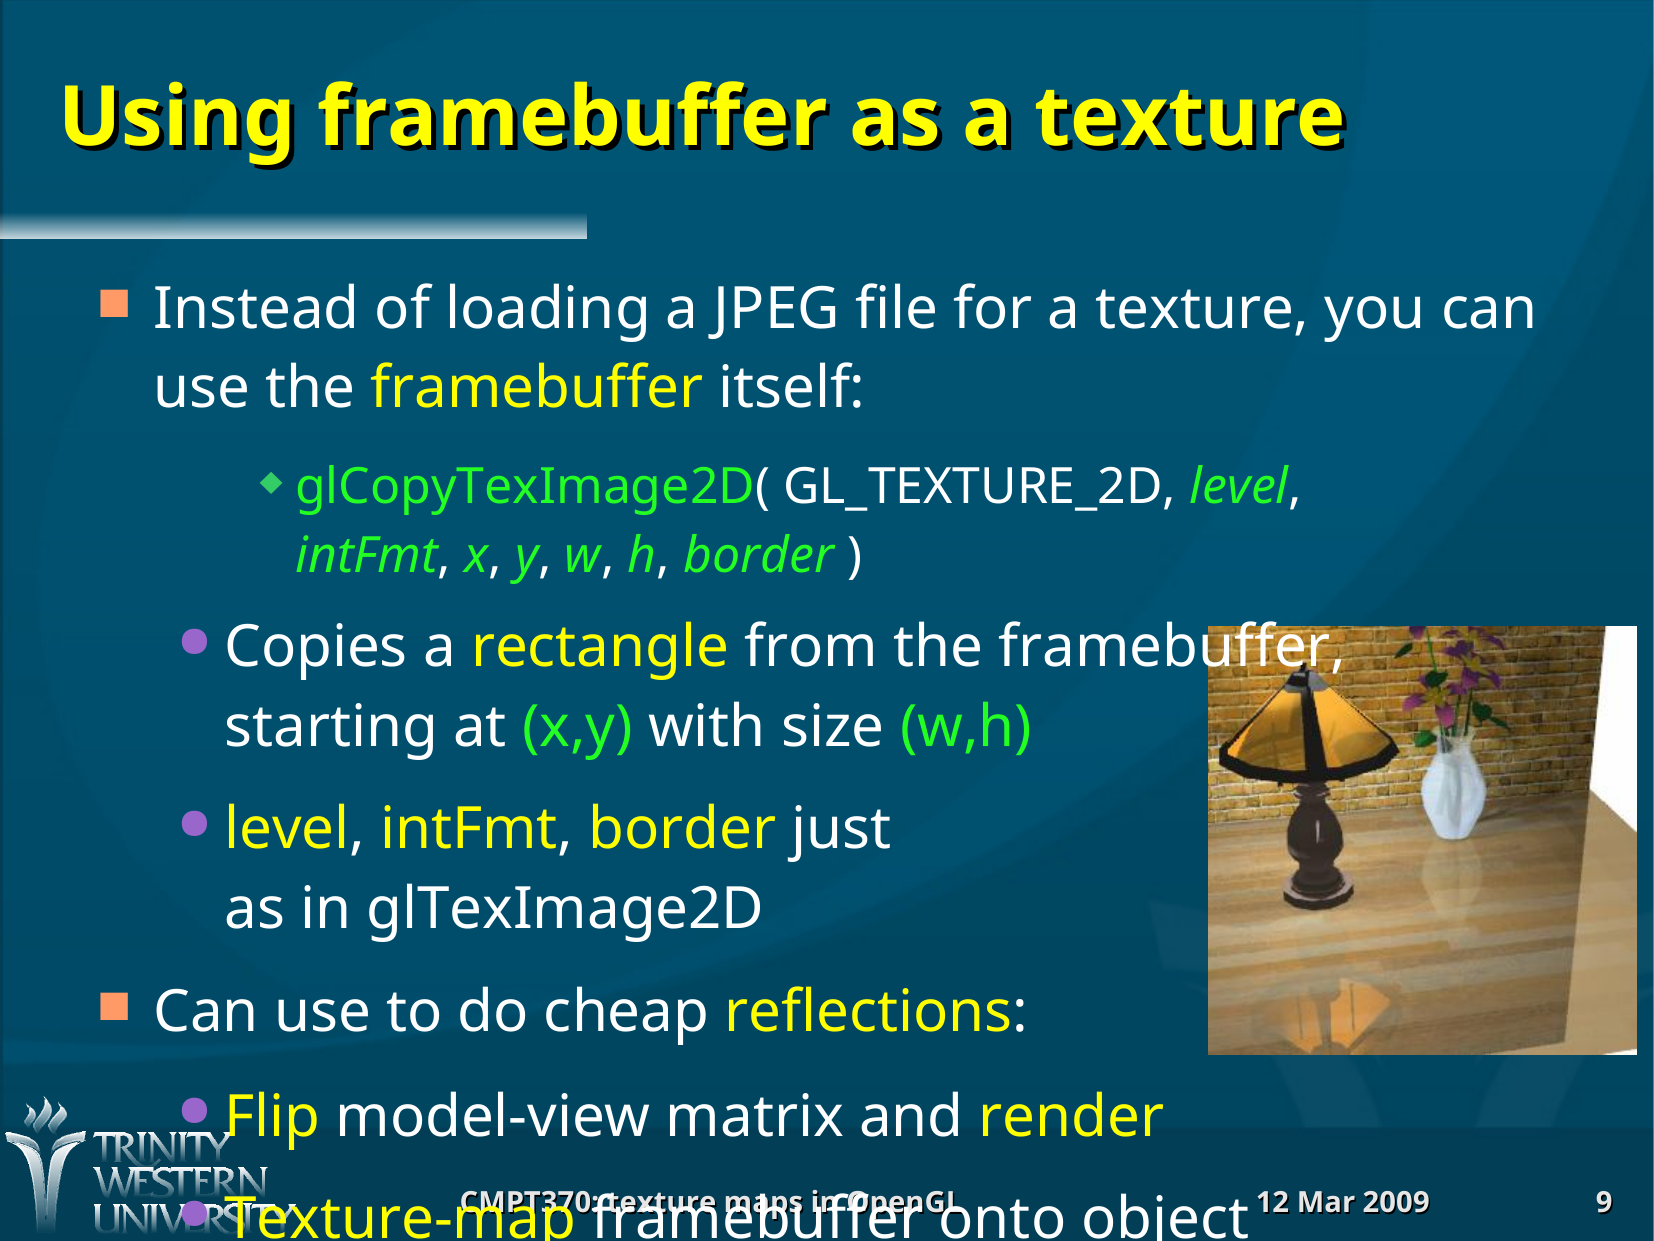

# Using framebuffer as a texture
Instead of loading a JPEG file for a texture, you can use the framebuffer itself:
glCopyTexImage2D( GL_TEXTURE_2D, level,
intFmt, x, y, w, h, border )
Copies a rectangle from the framebuffer, starting at (x,y) with size (w,h)
level, intFmt, border just
as in glTexImage2D
Can use to do cheap reflections:
Flip model-view matrix and render
Texture-map framebuffer onto object
CMPT370: texture maps in OpenGL
12 Mar 2009
9